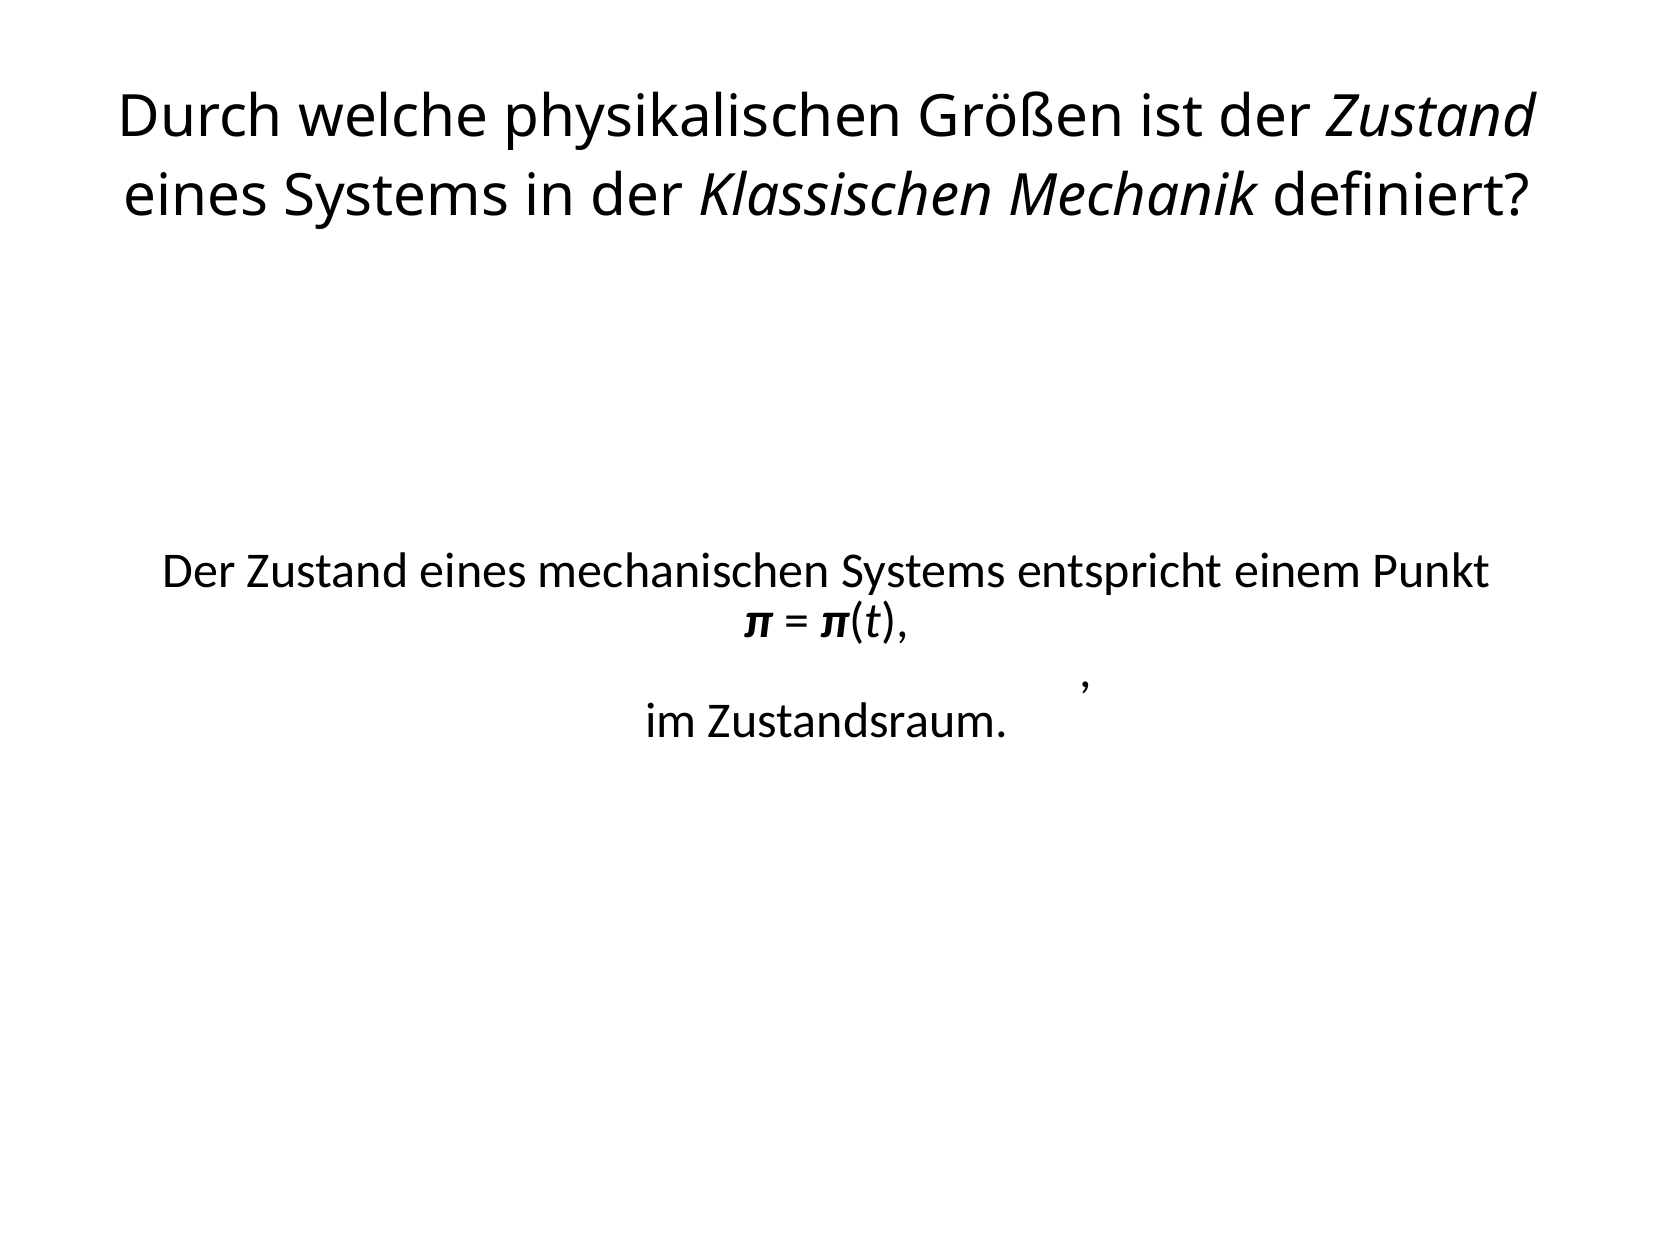

Durch welche physikalischen Größen ist der Zustand eines Systems in der Klassischen Mechanik definiert?
# Der Zustand eines mechanischen Systems entspricht einem Punkt π = π(t),
 ,
im Zustandsraum.